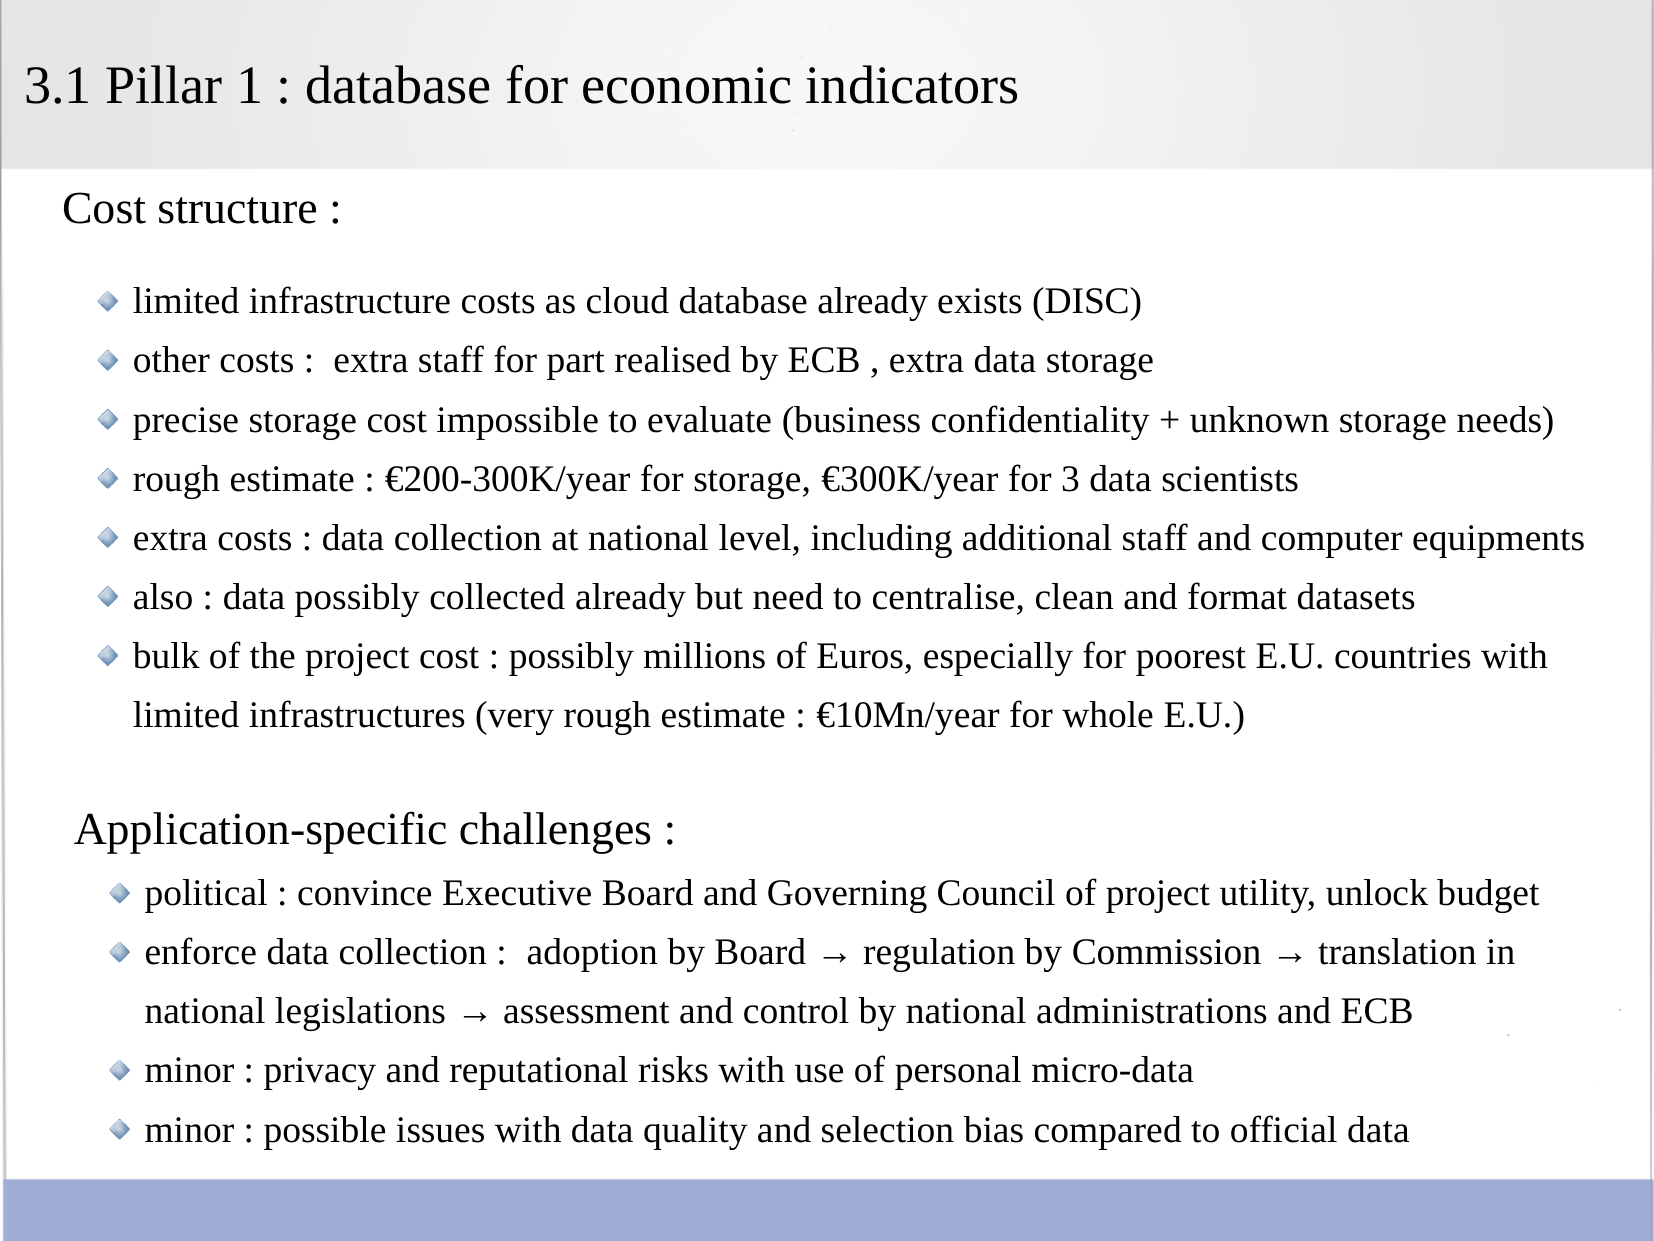

3.1 Pillar 1 : database for economic indicators
Cost structure :
limited infrastructure costs as cloud database already exists (DISC)
other costs : extra staff for part realised by ECB , extra data storage
precise storage cost impossible to evaluate (business confidentiality + unknown storage needs)
rough estimate : €200-300K/year for storage, €300K/year for 3 data scientists
extra costs : data collection at national level, including additional staff and computer equipments
also : data possibly collected already but need to centralise, clean and format datasets
bulk of the project cost : possibly millions of Euros, especially for poorest E.U. countries with limited infrastructures (very rough estimate : €10Mn/year for whole E.U.)
Application-specific challenges :
political : convince Executive Board and Governing Council of project utility, unlock budget
enforce data collection : adoption by Board → regulation by Commission → translation in national legislations → assessment and control by national administrations and ECB
minor : privacy and reputational risks with use of personal micro-data
minor : possible issues with data quality and selection bias compared to official data